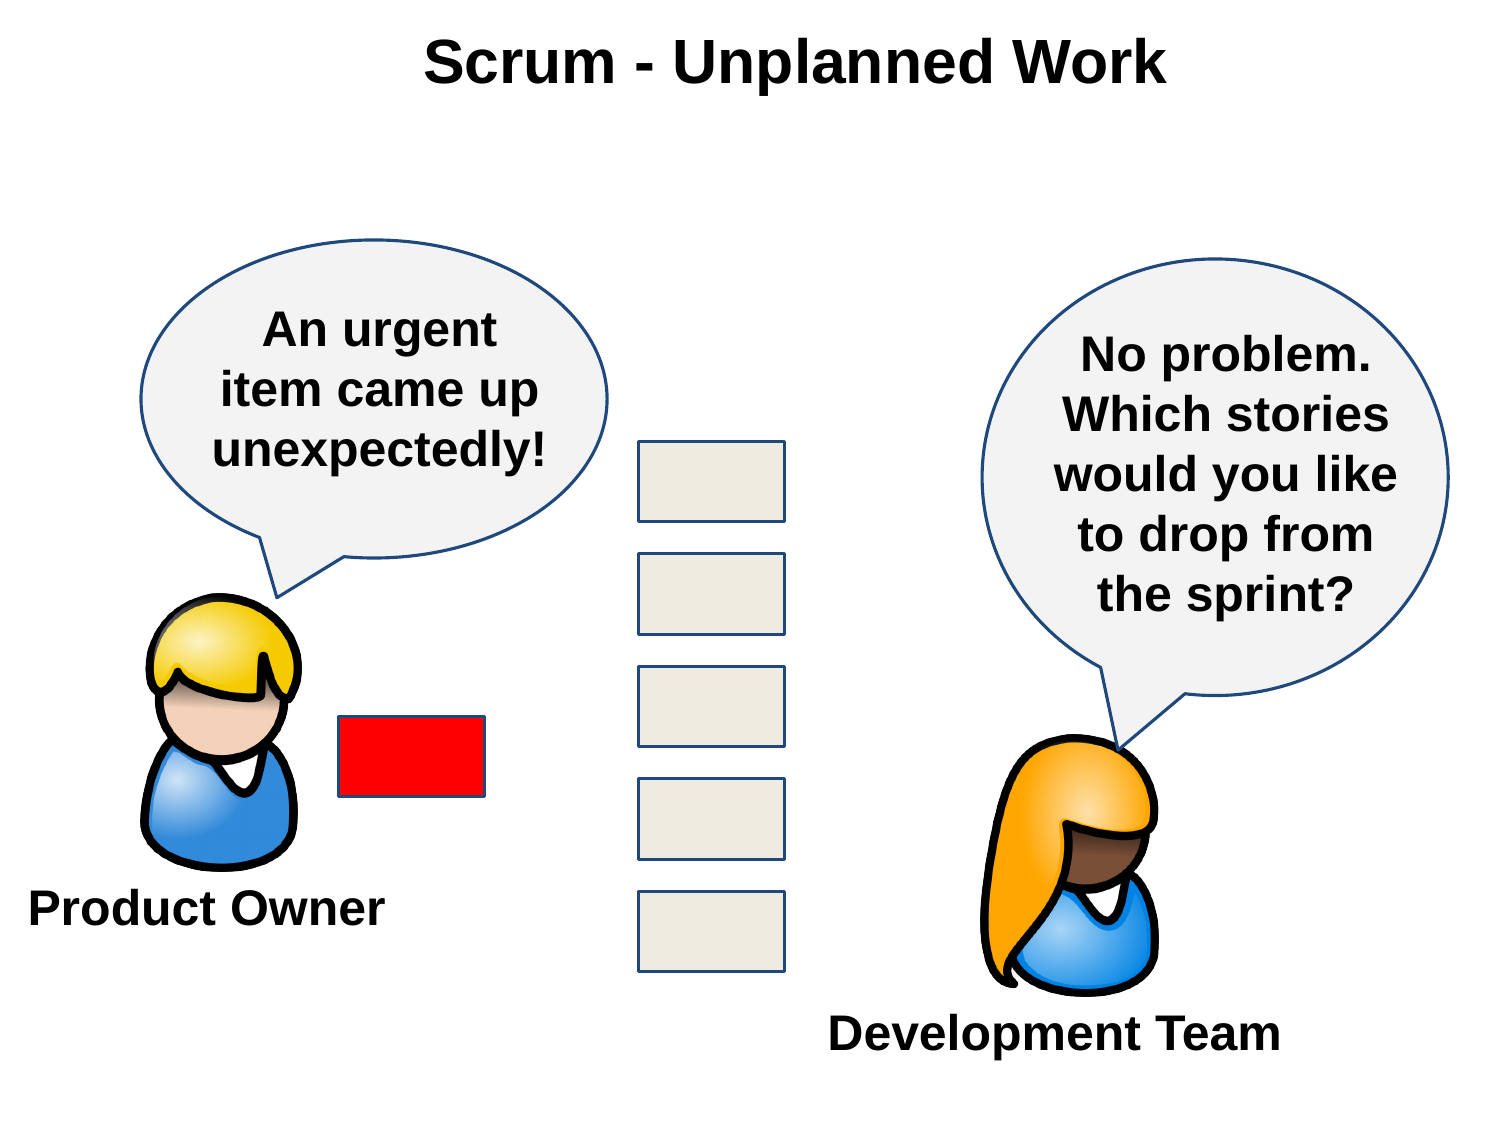

Scrum - Unplanned Work
An urgent item came up unexpectedly!
No problem. Which stories would you like to drop from the sprint?
Product Owner
Development Team